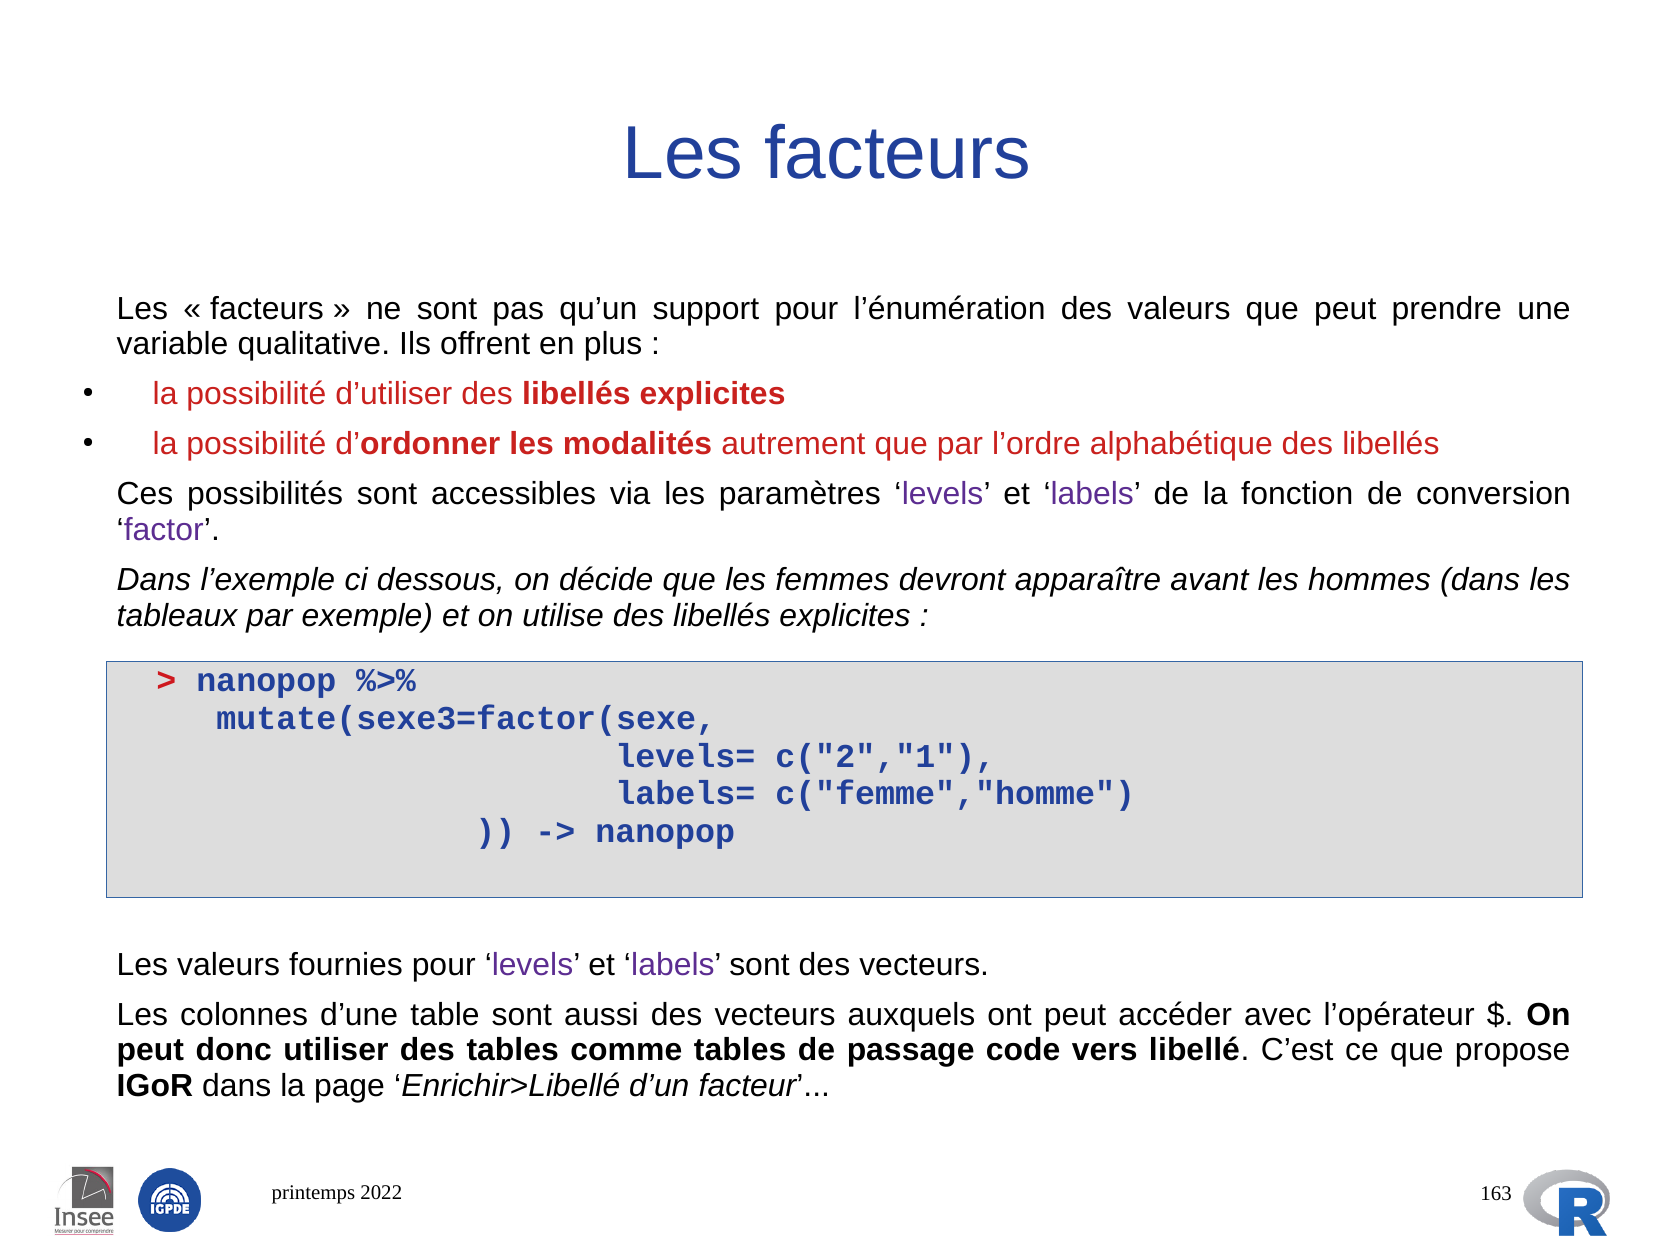

# Les facteurs
Les « facteurs » ne sont pas qu’un support pour l’énumération des valeurs que peut prendre une variable qualitative. Ils offrent en plus :
 la possibilité d’utiliser des libellés explicites
 la possibilité d’ordonner les modalités autrement que par l’ordre alphabétique des libellés
Ces possibilités sont accessibles via les paramètres ‘levels’ et ‘labels’ de la fonction de conversion ‘factor’.
Dans l’exemple ci dessous, on décide que les femmes devront apparaître avant les hommes (dans les tableaux par exemple) et on utilise des libellés explicites :
Les valeurs fournies pour ‘levels’ et ‘labels’ sont des vecteurs.
Les colonnes d’une table sont aussi des vecteurs auxquels ont peut accéder avec l’opérateur $. On peut donc utiliser des tables comme tables de passage code vers libellé. C’est ce que propose IGoR dans la page ‘Enrichir>Libellé d’un facteur’...
> nanopop %>%
 mutate(sexe3=factor(sexe,
 levels= c("2","1"),
 labels= c("femme","homme")
)) -> nanopop
printemps 2022
163